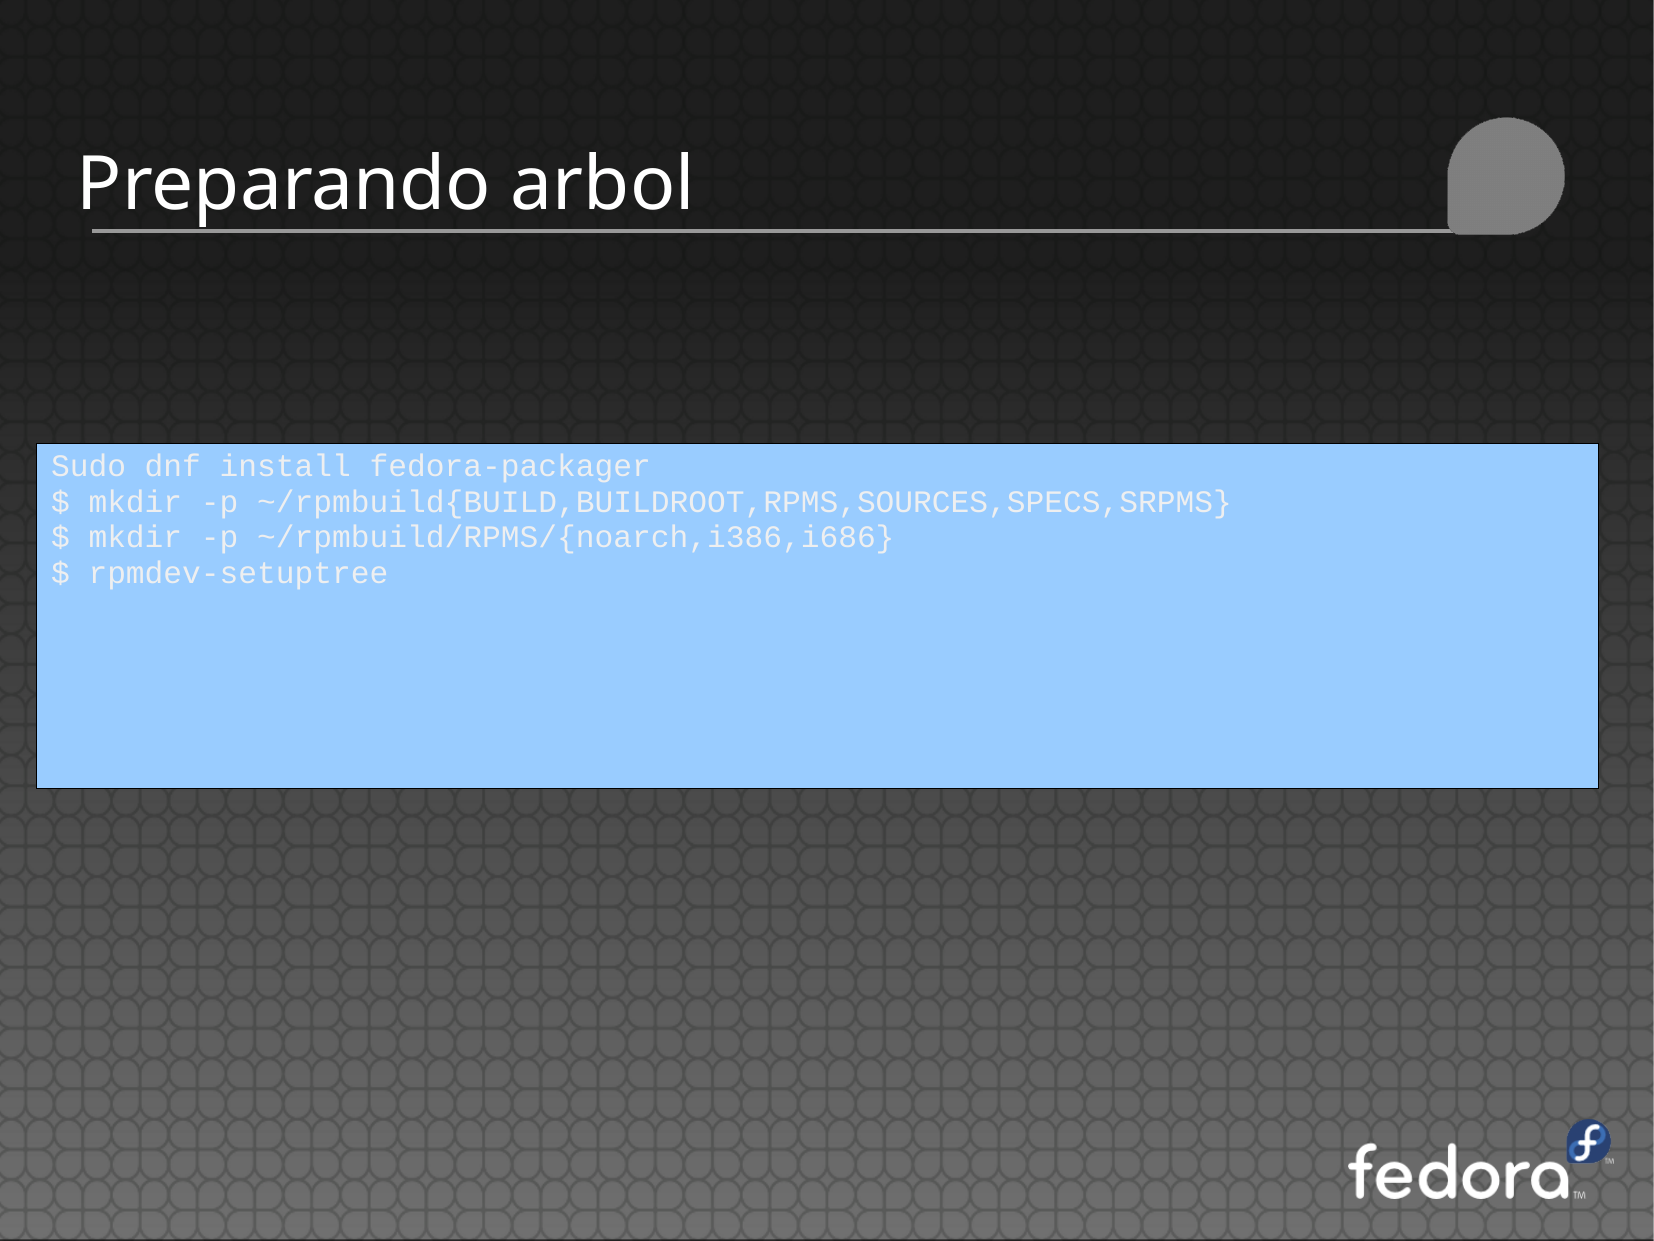

# Preparando arbol
Sudo dnf install fedora-packager
$ mkdir -p ~/rpmbuild{BUILD,BUILDROOT,RPMS,SOURCES,SPECS,SRPMS}
$ mkdir -p ~/rpmbuild/RPMS/{noarch,i386,i686}
$ rpmdev-setuptree